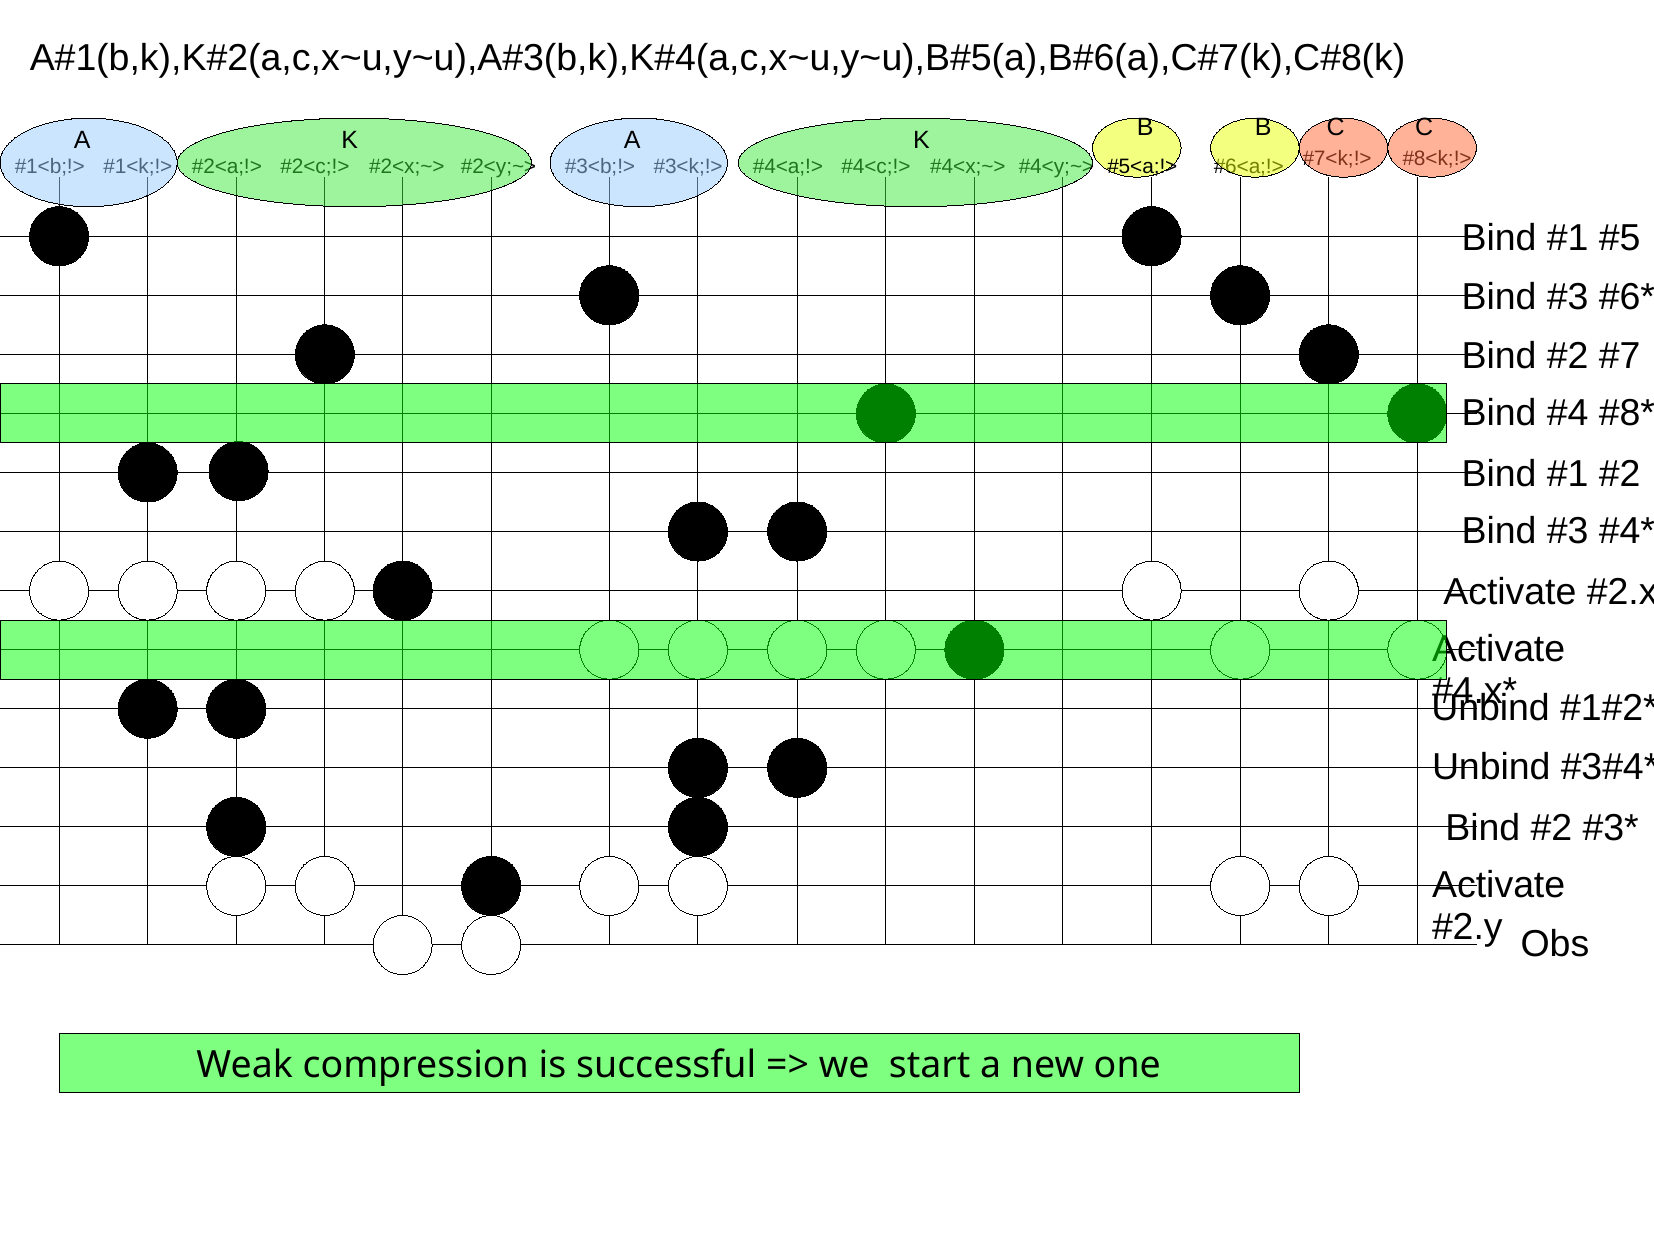

A#1(b,k),K#2(a,c,x~u,y~u),A#3(b,k),K#4(a,c,x~u,y~u),B#5(a),B#6(a),C#7(k),C#8(k)
B
B
C
C
A
K
A
K
#7<k;!>
#8<k;!>
#1<b;!>
#1<k;!>
#2<a;!>
#2<c;!>
#2<x;~>
#2<y;~>
#3<b;!>
#3<k;!>
#4<a;!>
#4<c;!>
#4<x;~>
#4<y;~>
#5<a;!>
#6<a;!>
Bind #1 #5
Bind #3 #6*
Bind #2 #7
Bind #4 #8*
Bind #1 #2
Bind #3 #4*
Activate #2.x
Activate #4.x*
Unbind #1#2*
Unbind #3#4*
Bind #2 #3*
Activate #2.y
Obs
Weak compression is successful => we start a new one